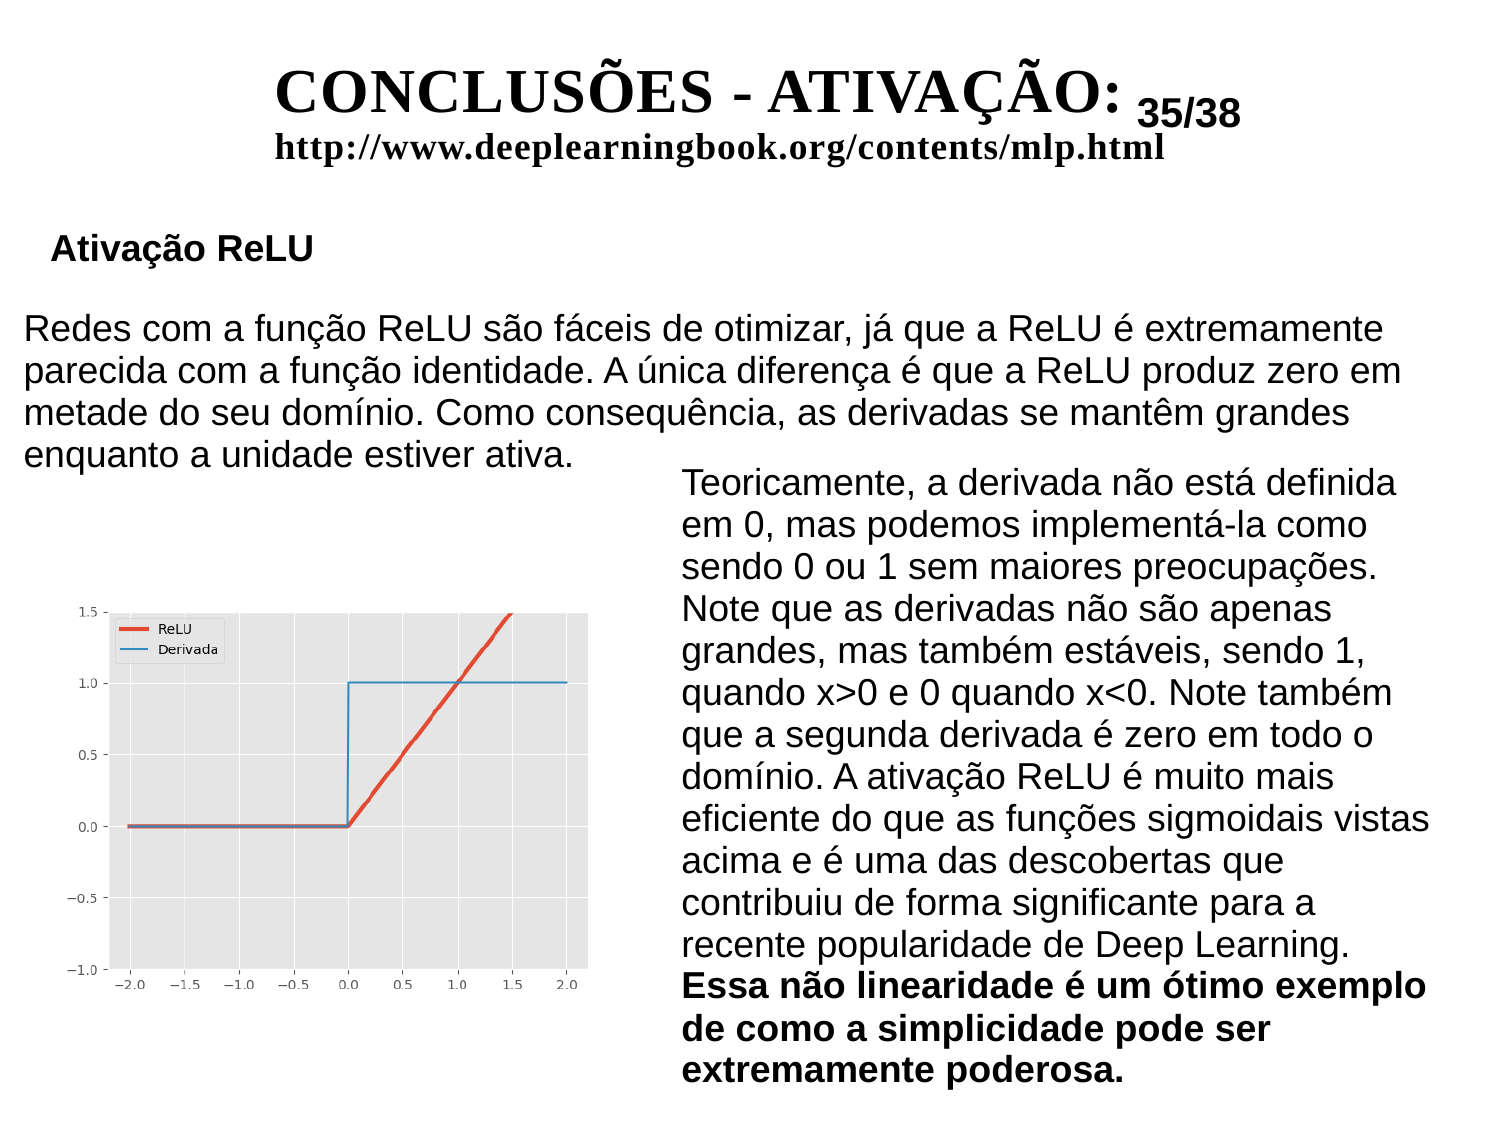

CONCLUSÕES - ATIVAÇÃO:
http://www.deeplearningbook.org/contents/mlp.html
35/38
Ativação ReLU
Redes com a função ReLU são fáceis de otimizar, já que a ReLU é extremamente parecida com a função identidade. A única diferença é que a ReLU produz zero em metade do seu domínio. Como consequência, as derivadas se mantêm grandes enquanto a unidade estiver ativa.
Teoricamente, a derivada não está definida em 0, mas podemos implementá-la como sendo 0 ou 1 sem maiores preocupações. Note que as derivadas não são apenas grandes, mas também estáveis, sendo 1, quando x>0 e 0 quando x<0. Note também que a segunda derivada é zero em todo o domínio. A ativação ReLU é muito mais eficiente do que as funções sigmoidais vistas acima e é uma das descobertas que contribuiu de forma significante para a recente popularidade de Deep Learning. Essa não linearidade é um ótimo exemplo de como a simplicidade pode ser extremamente poderosa.